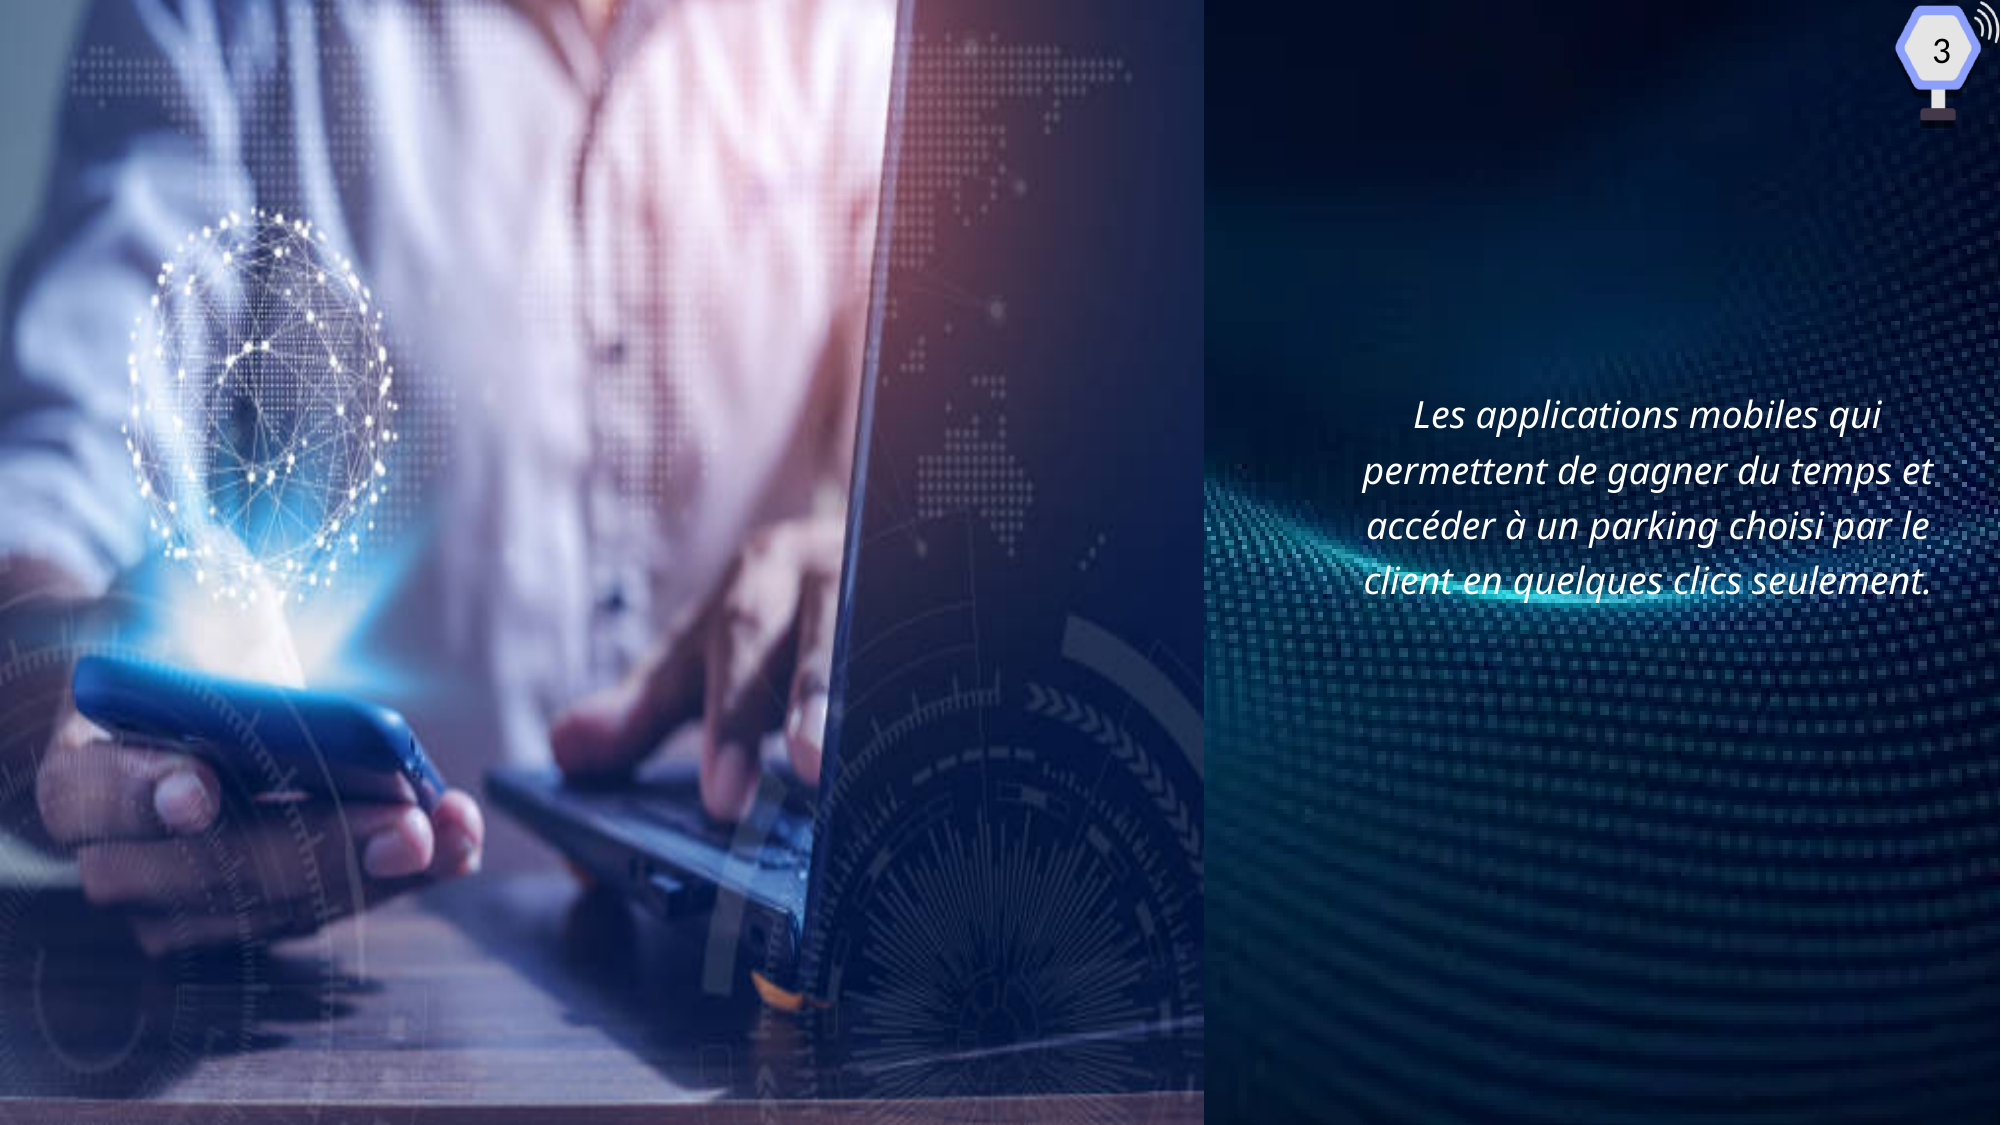

3
Les applications mobiles qui permettent de gagner du temps et accéder à un parking choisi par le client en quelques clics seulement.